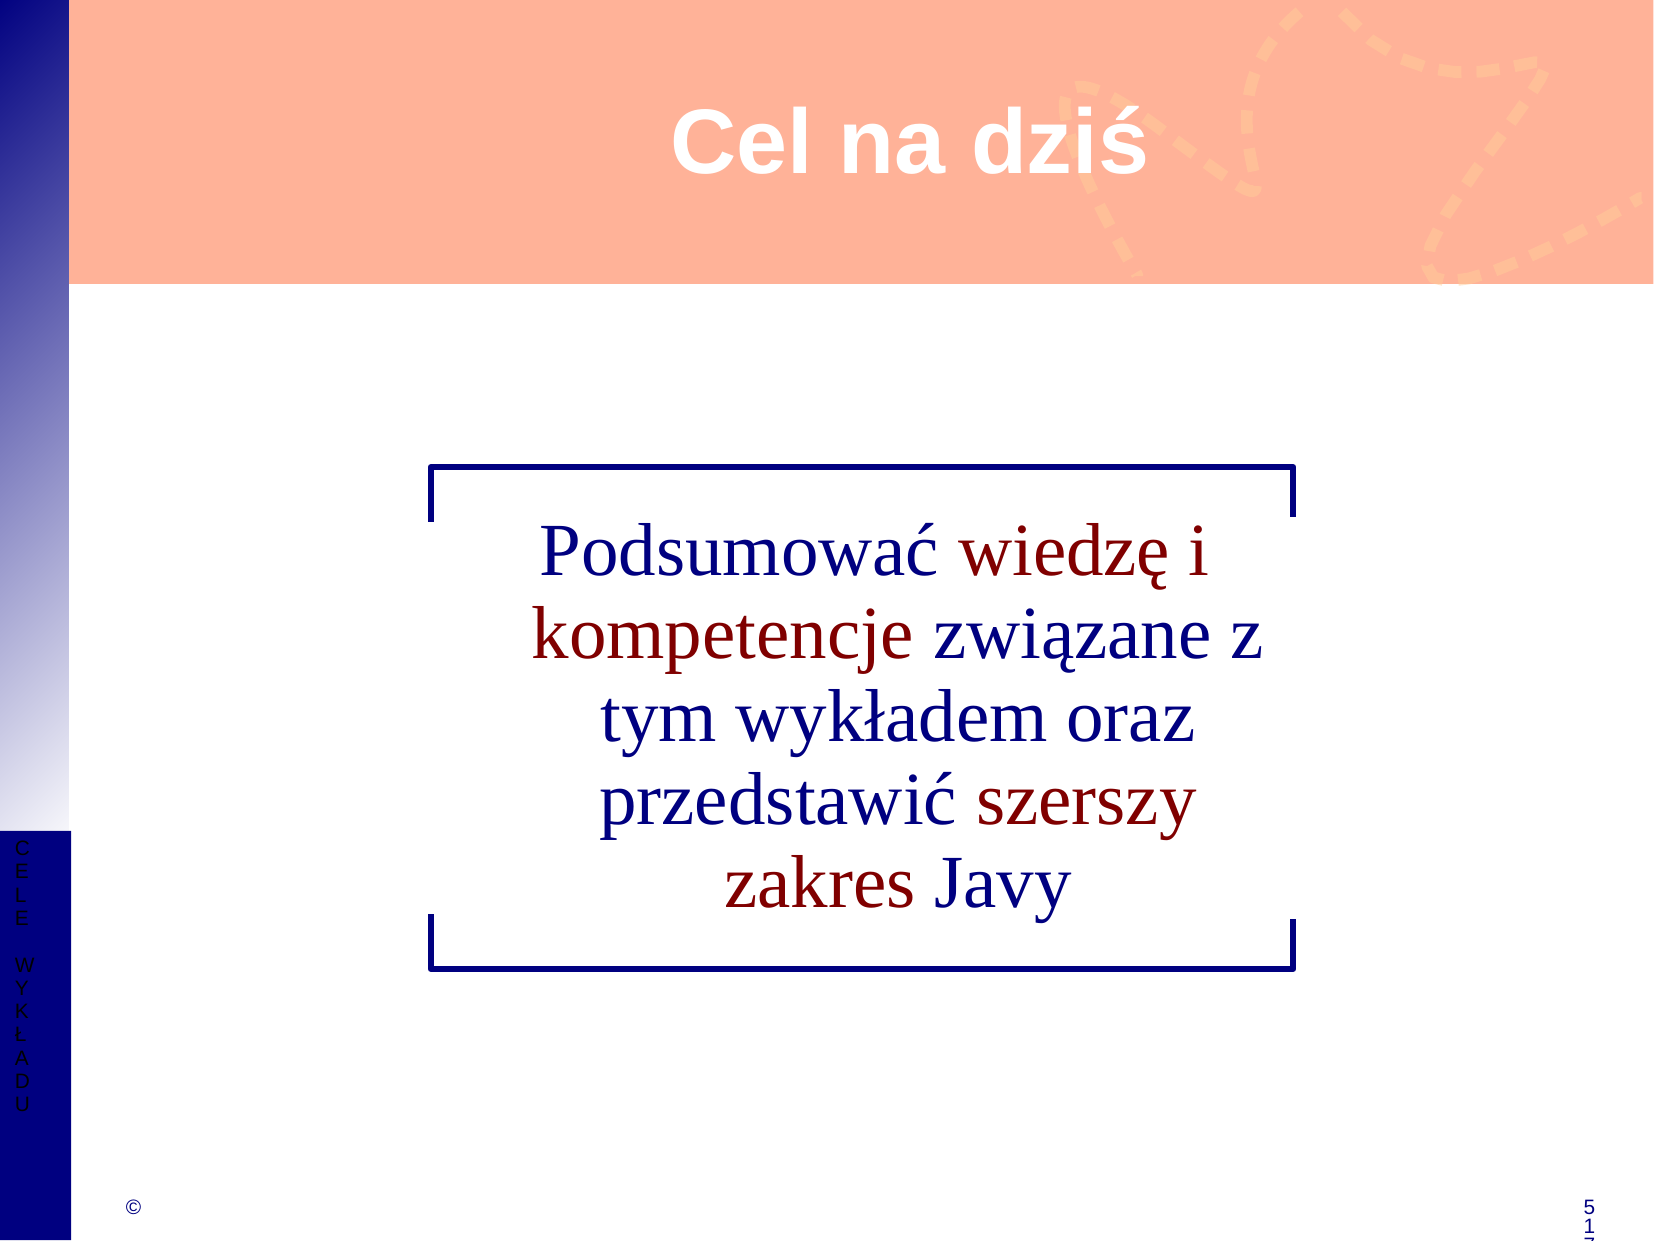

# Cel na dziś
Podsumować wiedzę i kompetencje związane z tym wykładem oraz przedstawić szerszy zakres Javy
C
E
L
E
W
Y
K
Ł
A
D
U